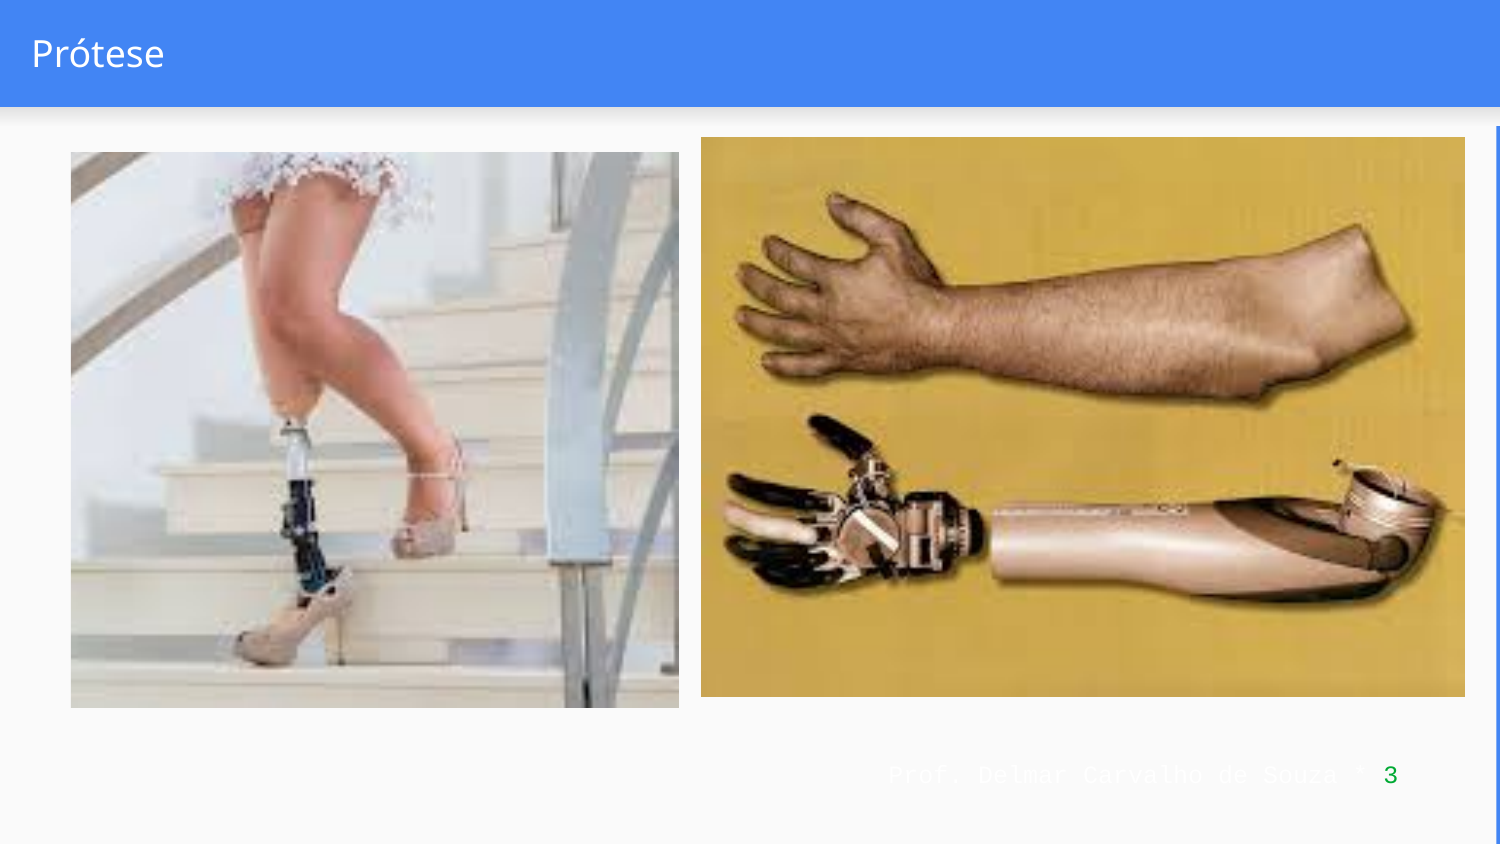

# Prótese
Ortese de reciprocação
RECIPROCATION GAIT ORTHOSES (RGO)